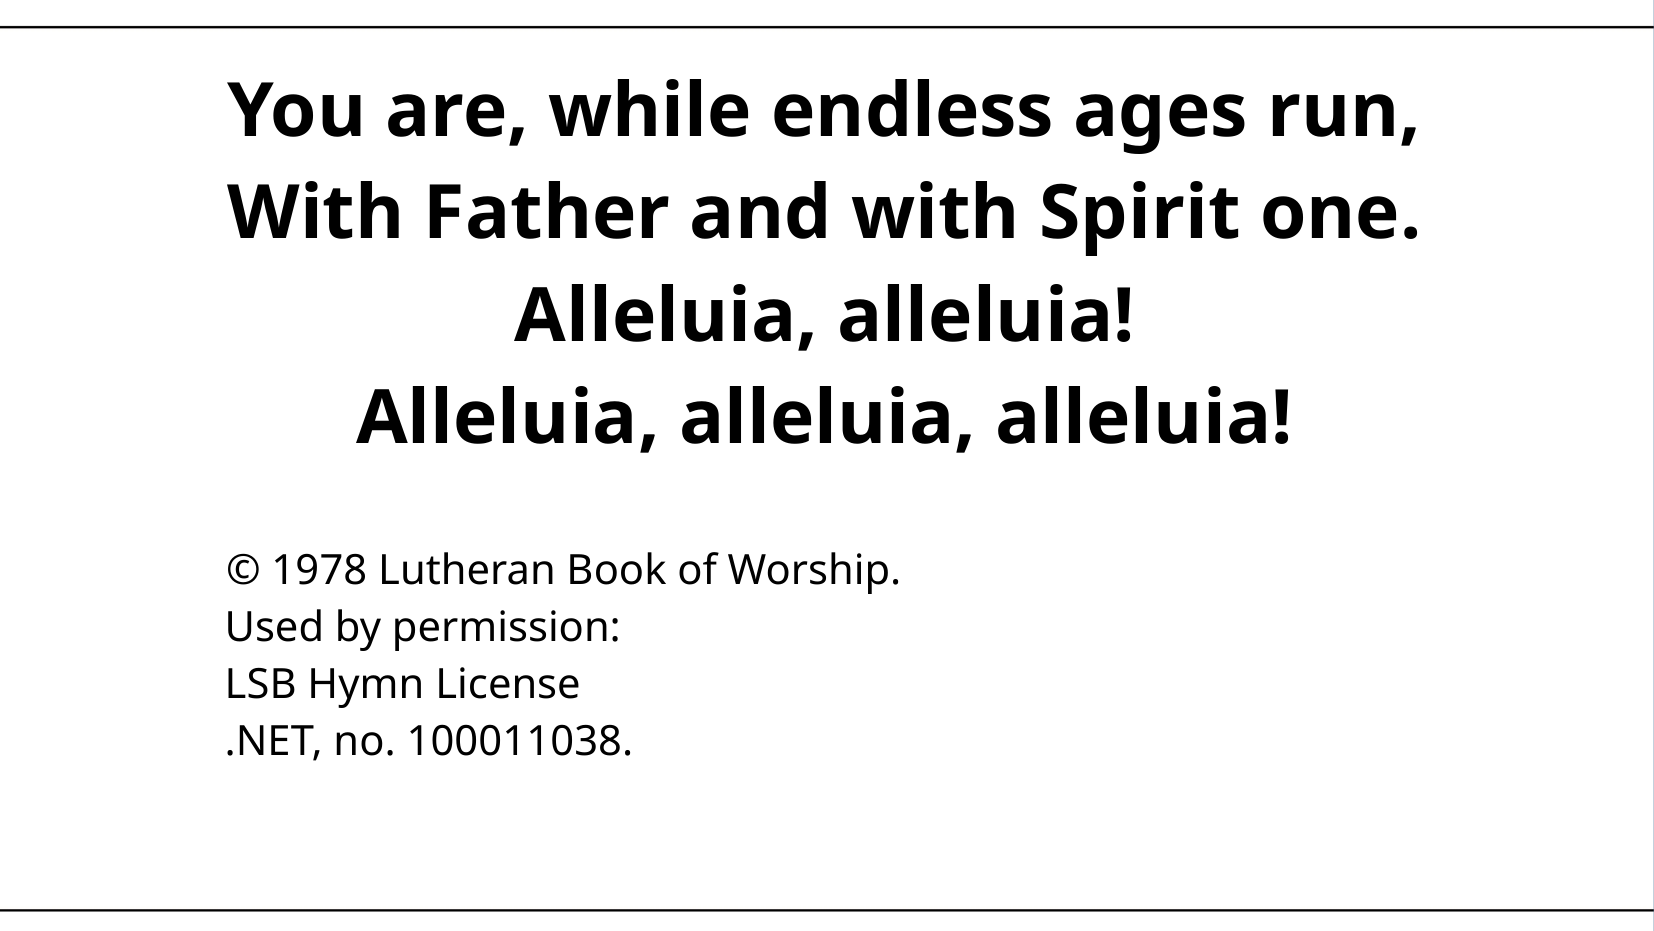

You are, while endless ages run,
With Father and with Spirit one.
Alleluia, alleluia!
Alleluia, alleluia, alleluia!
 © 1978 Lutheran Book of Worship.
 Used by permission:
 LSB Hymn License
 .NET, no. 100011038.